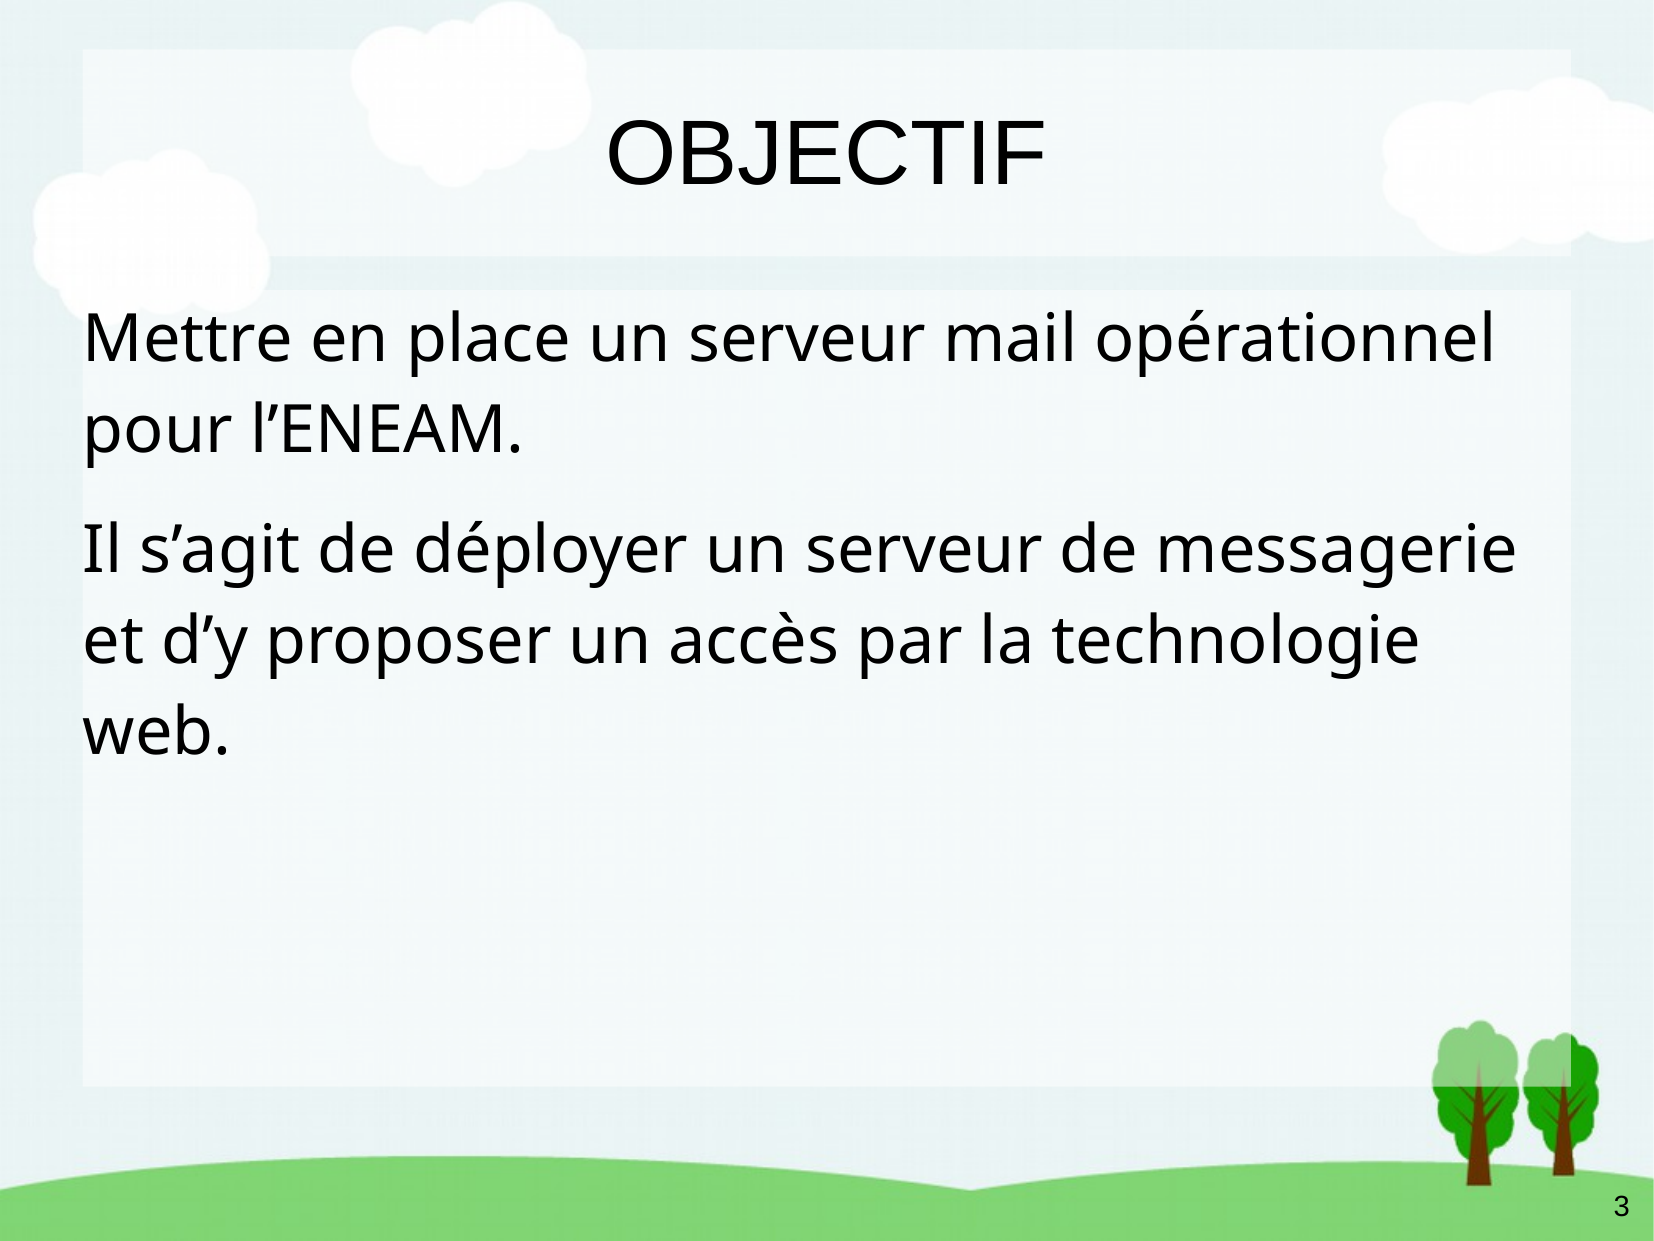

# OBJECTIF
Mettre en place un serveur mail opérationnel pour l’ENEAM.
Il s’agit de déployer un serveur de messagerie et d’y proposer un accès par la technologie web.
3